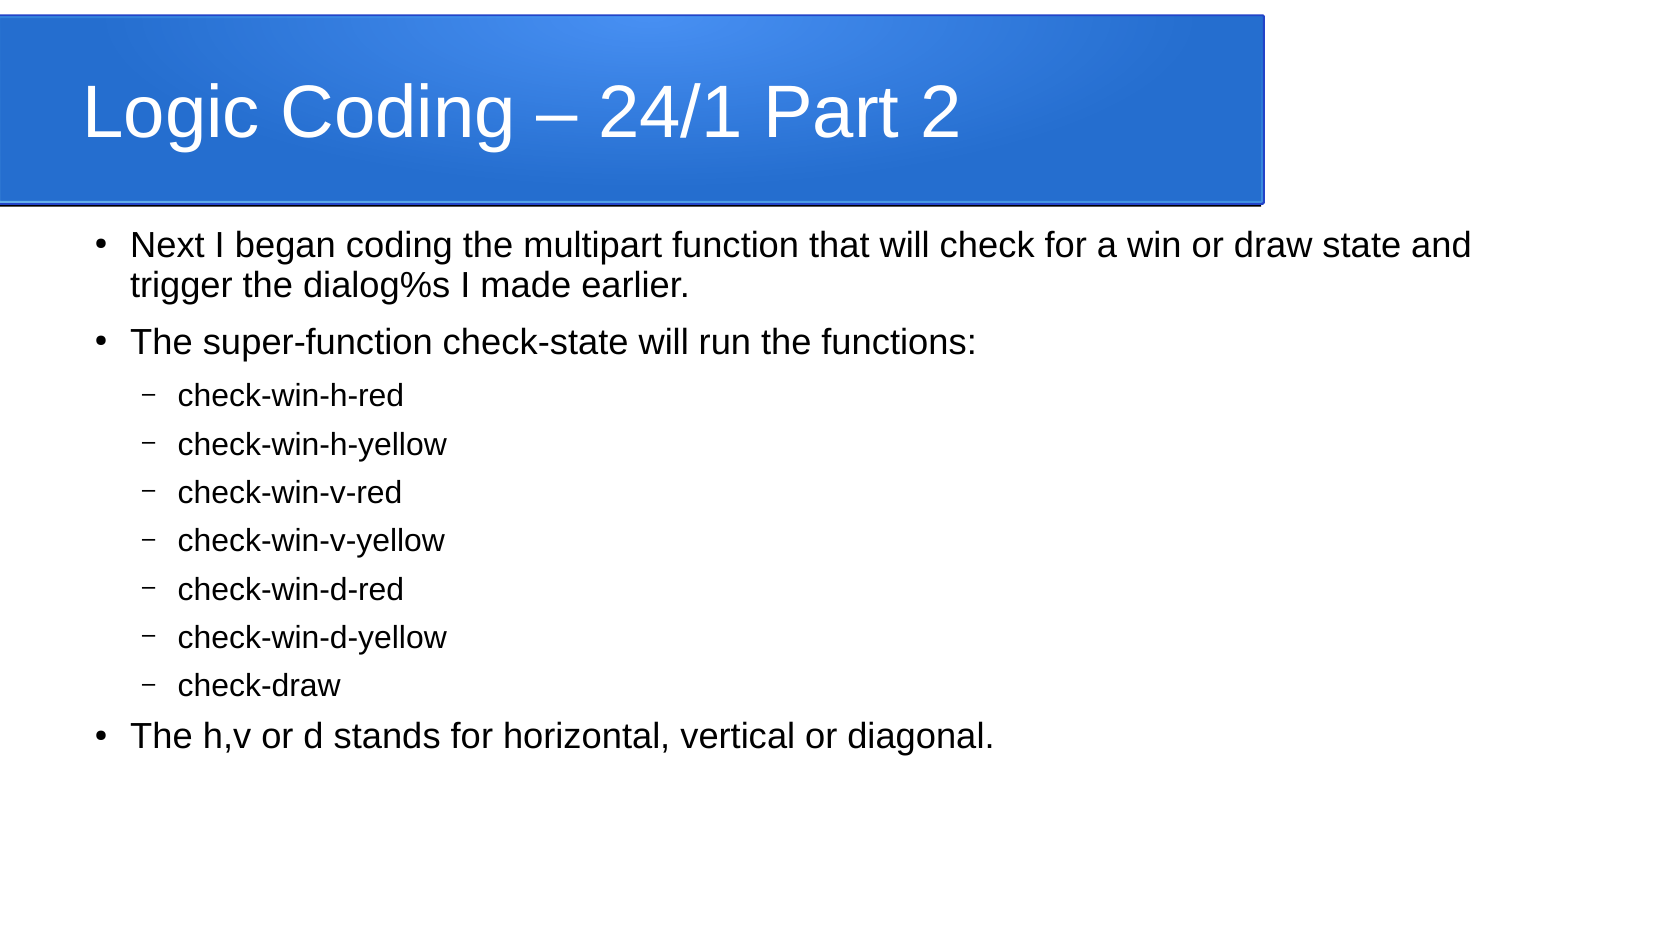

# Logic Coding – 24/1 Part 2
Next I began coding the multipart function that will check for a win or draw state and trigger the dialog%s I made earlier.
The super-function check-state will run the functions:
check-win-h-red
check-win-h-yellow
check-win-v-red
check-win-v-yellow
check-win-d-red
check-win-d-yellow
check-draw
The h,v or d stands for horizontal, vertical or diagonal.